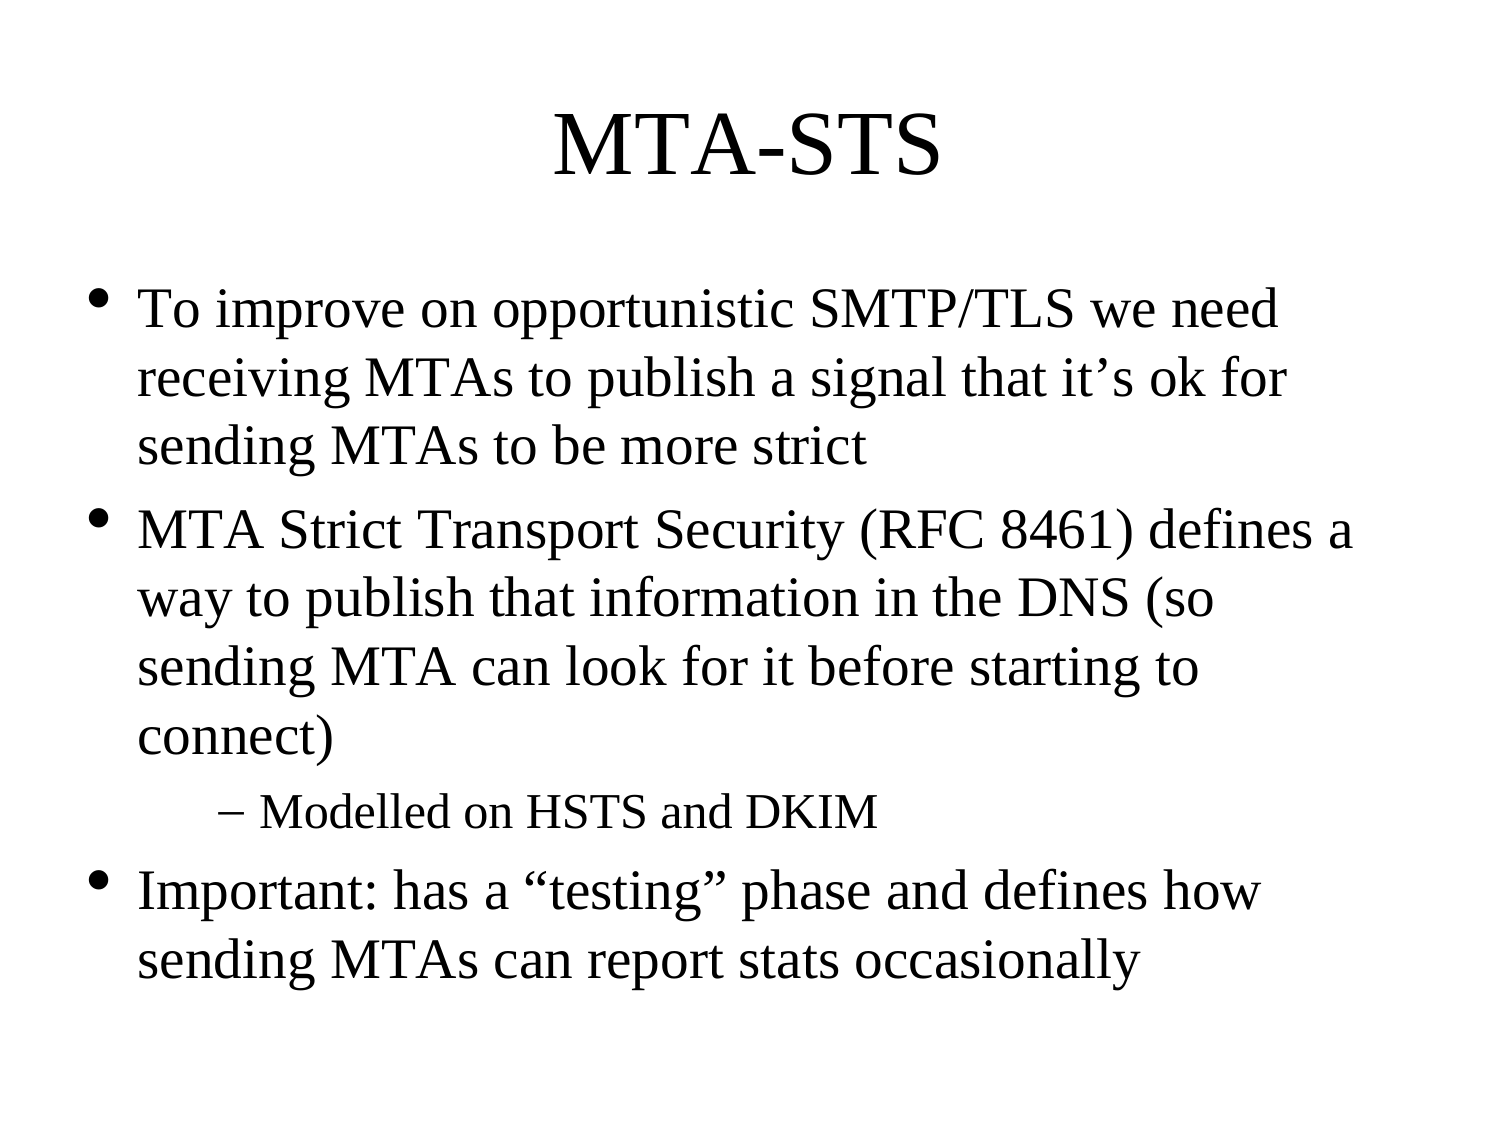

# MTA-STS
To improve on opportunistic SMTP/TLS we need receiving MTAs to publish a signal that it’s ok for sending MTAs to be more strict
MTA Strict Transport Security (RFC 8461) defines a way to publish that information in the DNS (so sending MTA can look for it before starting to connect)
Modelled on HSTS and DKIM
Important: has a “testing” phase and defines how sending MTAs can report stats occasionally